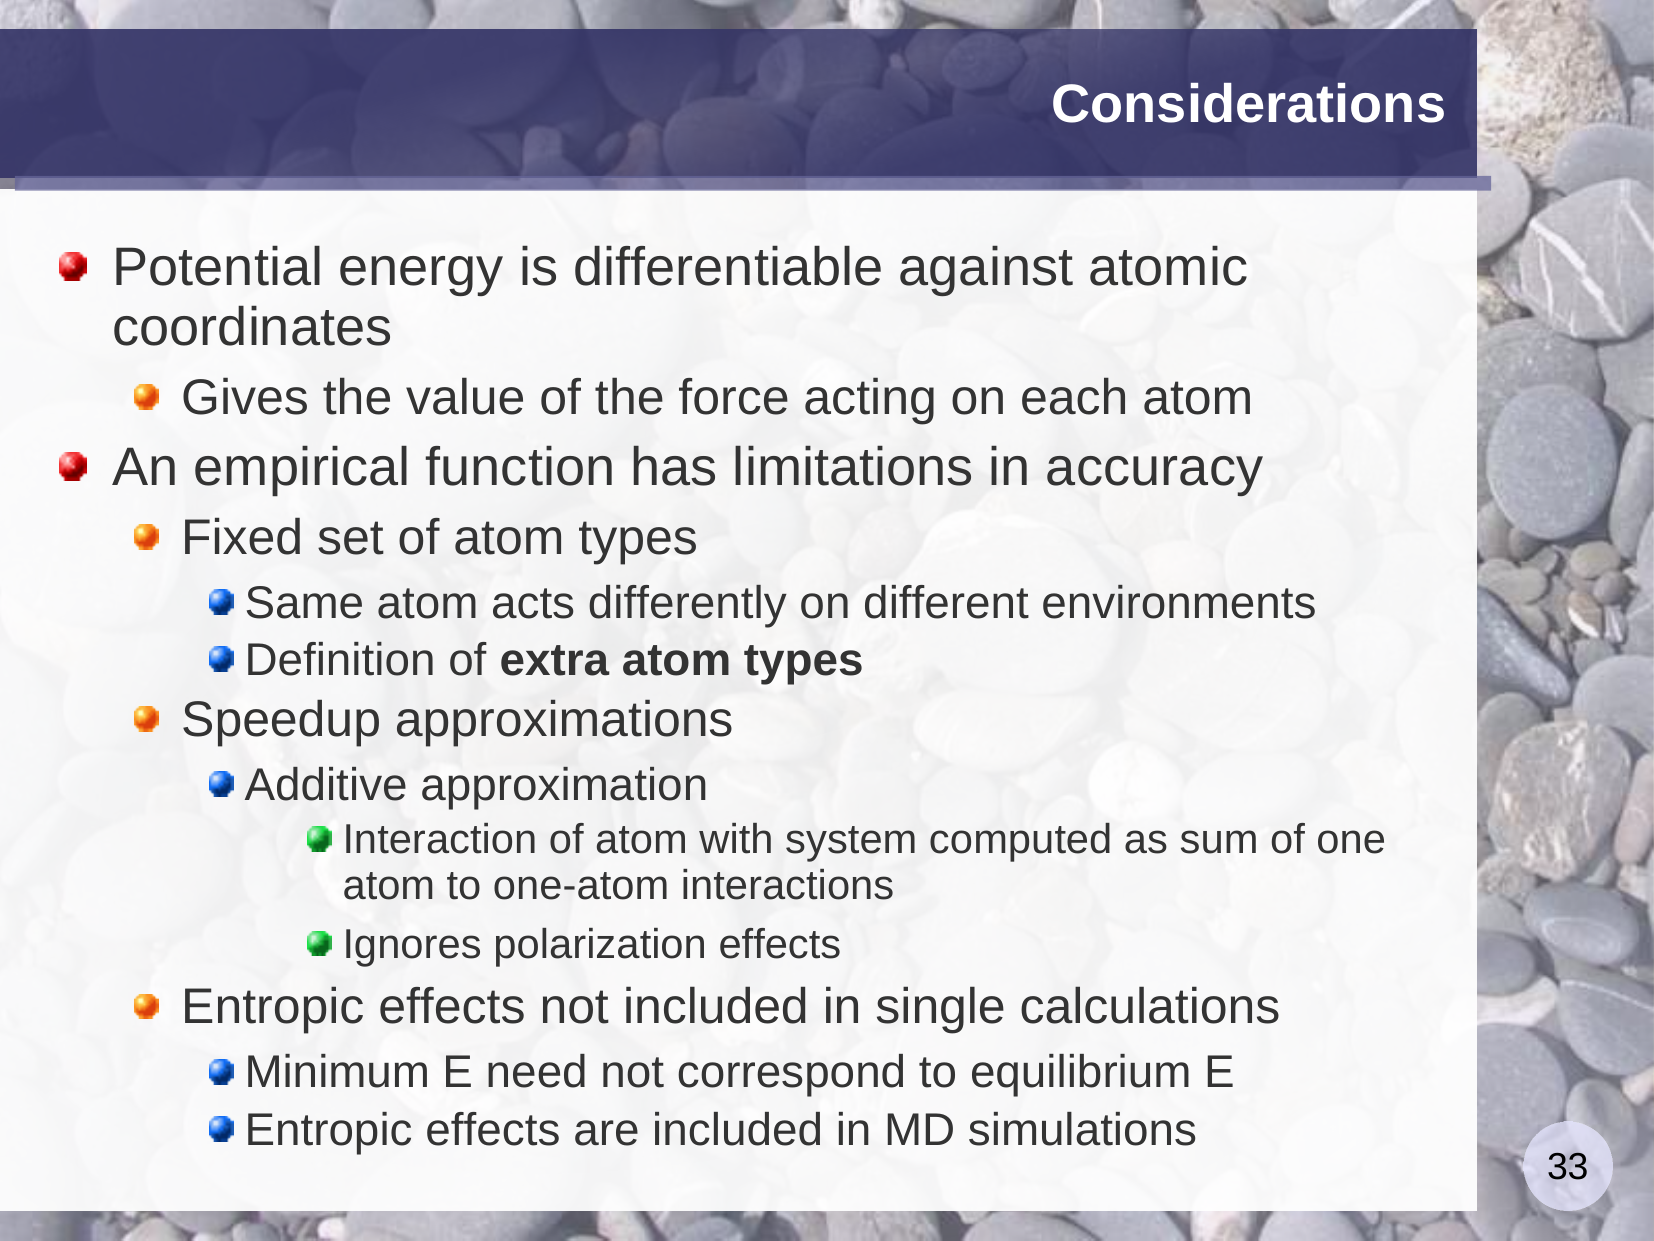

# Considerations
Potential energy is differentiable against atomic coordinates
Gives the value of the force acting on each atom
An empirical function has limitations in accuracy
Fixed set of atom types
Same atom acts differently on different environments
Definition of extra atom types
Speedup approximations
Additive approximation
Interaction of atom with system computed as sum of one atom to one-atom interactions
Ignores polarization effects
Entropic effects not included in single calculations
Minimum E need not correspond to equilibrium E
Entropic effects are included in MD simulations